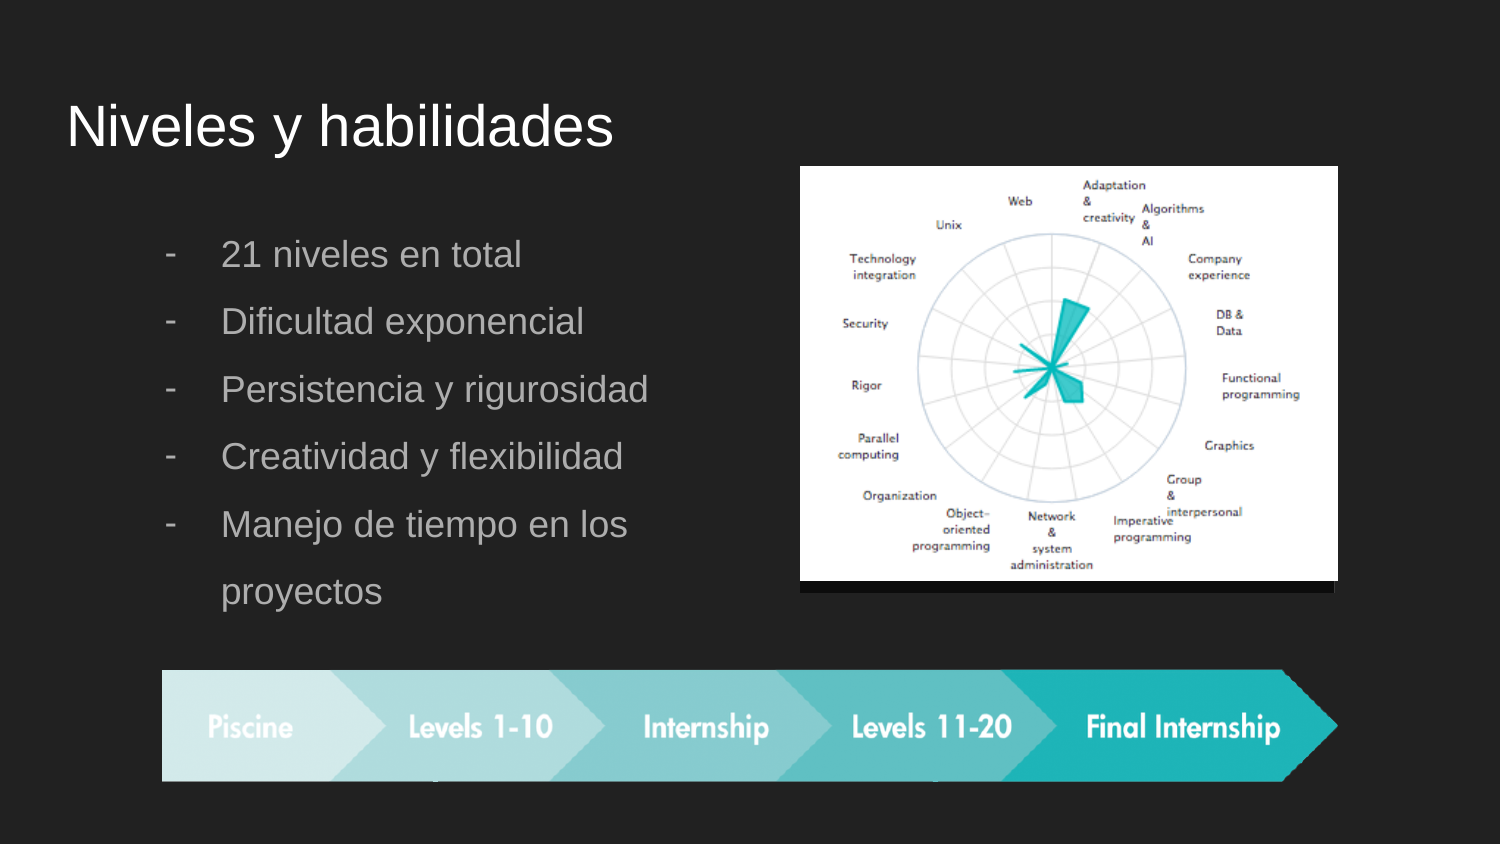

# Niveles y habilidades
21 niveles en total
Dificultad exponencial
Persistencia y rigurosidad
Creatividad y flexibilidad
Manejo de tiempo en los proyectos